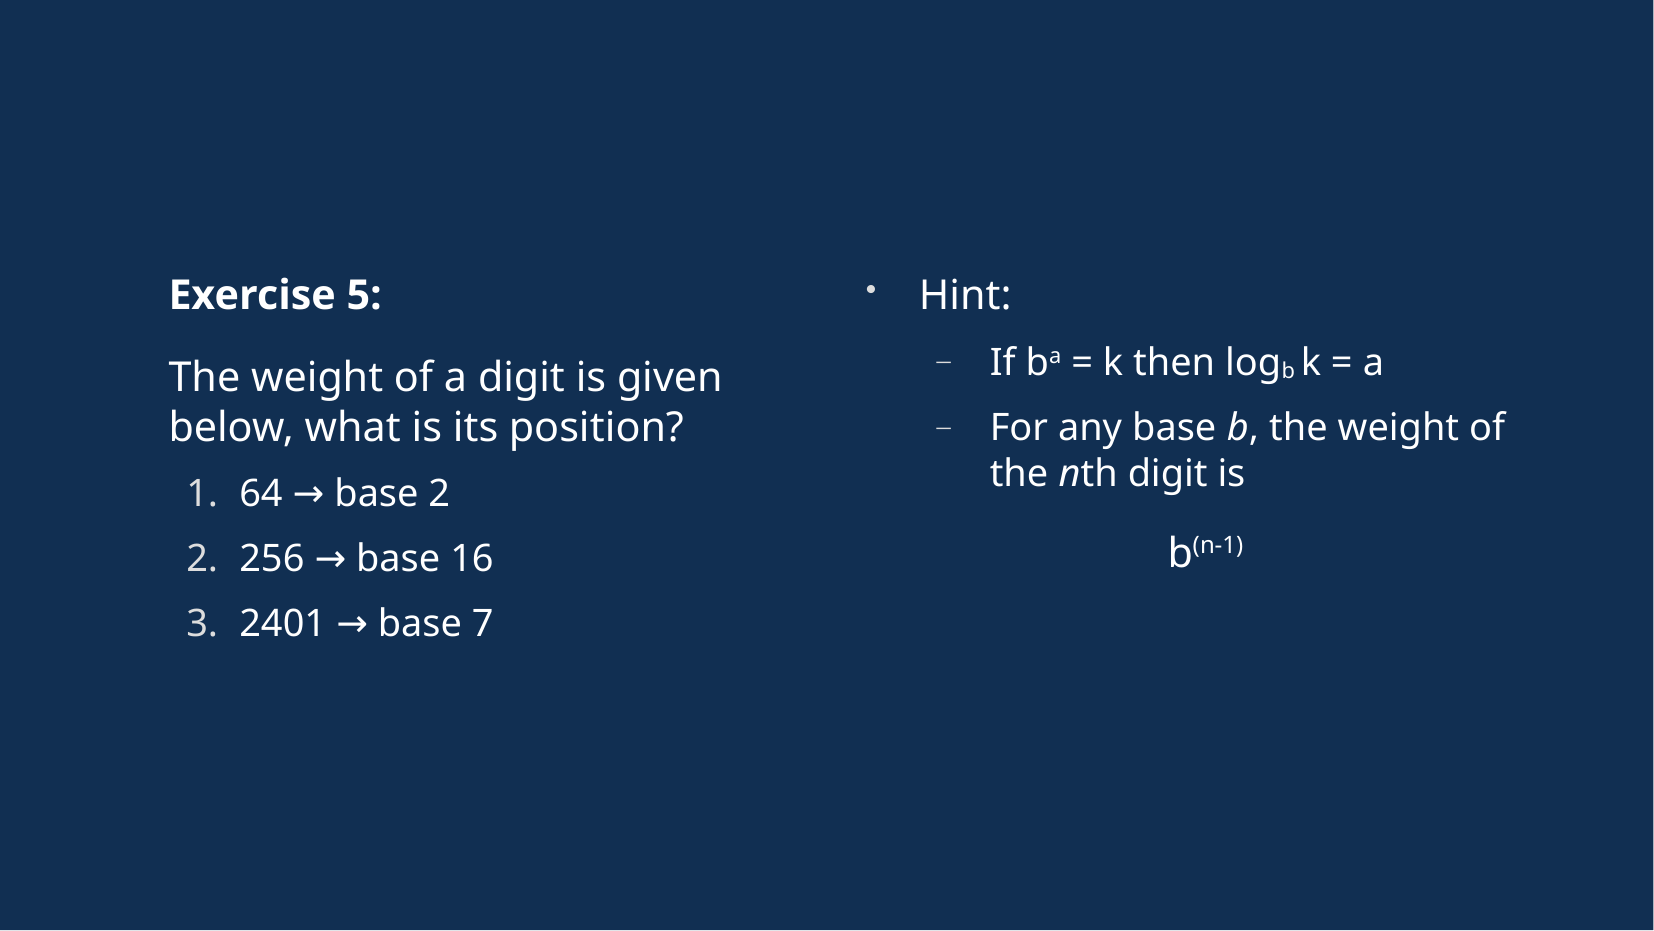

#
Exercise 5:
The weight of a digit is given below, what is its position?
64 → base 2
256 → base 16
2401 → base 7
Hint:
If ba = k then logb k = a
For any base b, the weight of the nth digit is
b(n-1)